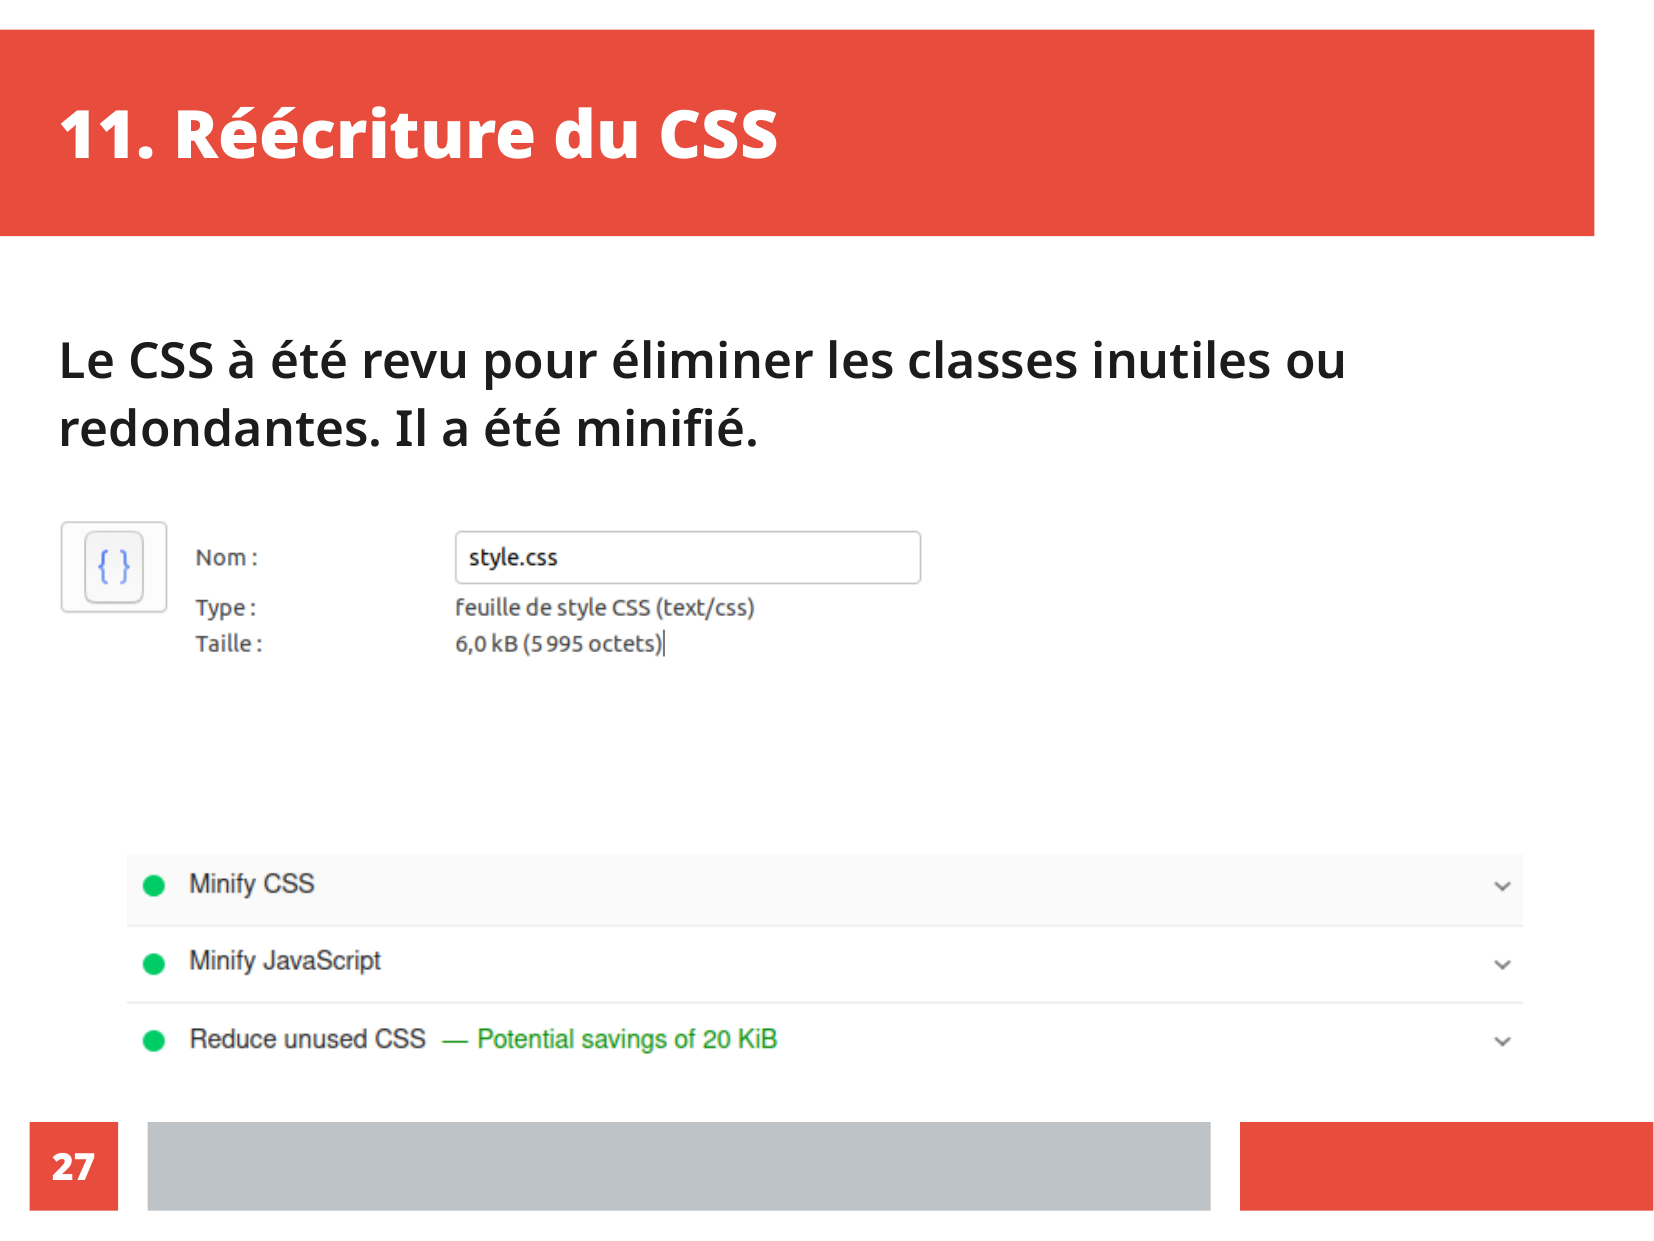

# 11. Réécriture du CSS
Le CSS à été revu pour éliminer les classes inutiles ou redondantes. Il a été minifié.
27